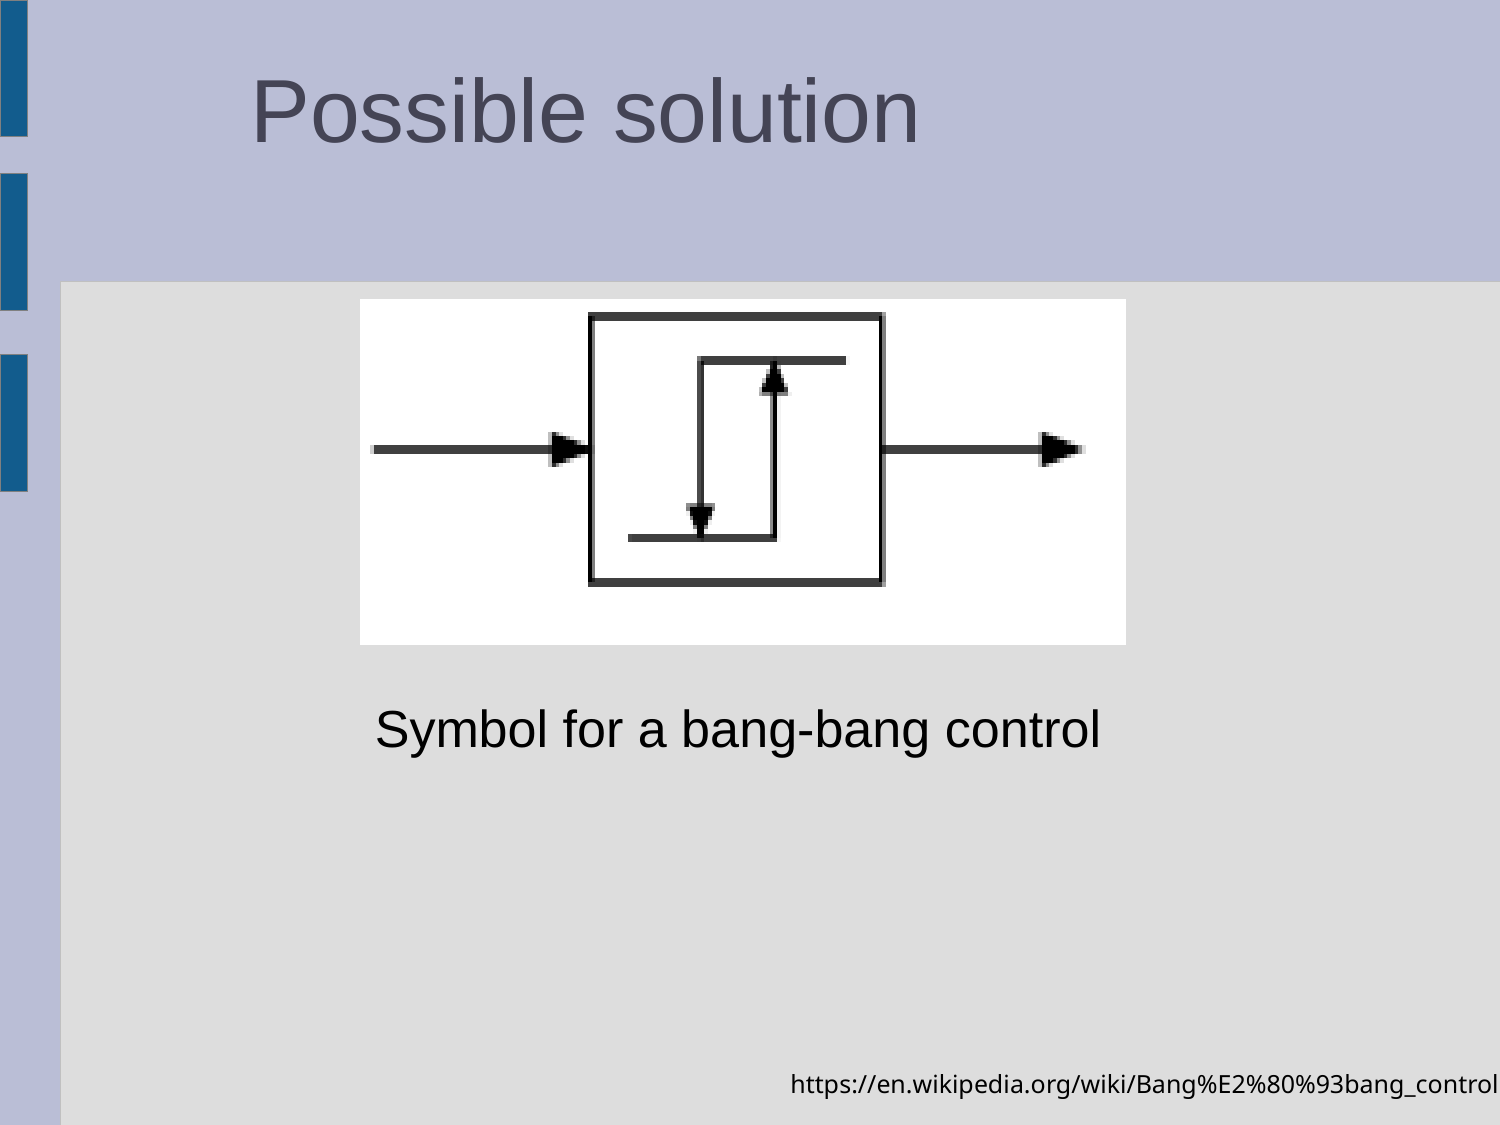

# Possible solution
Symbol for a bang-bang control
https://en.wikipedia.org/wiki/Bang%E2%80%93bang_control